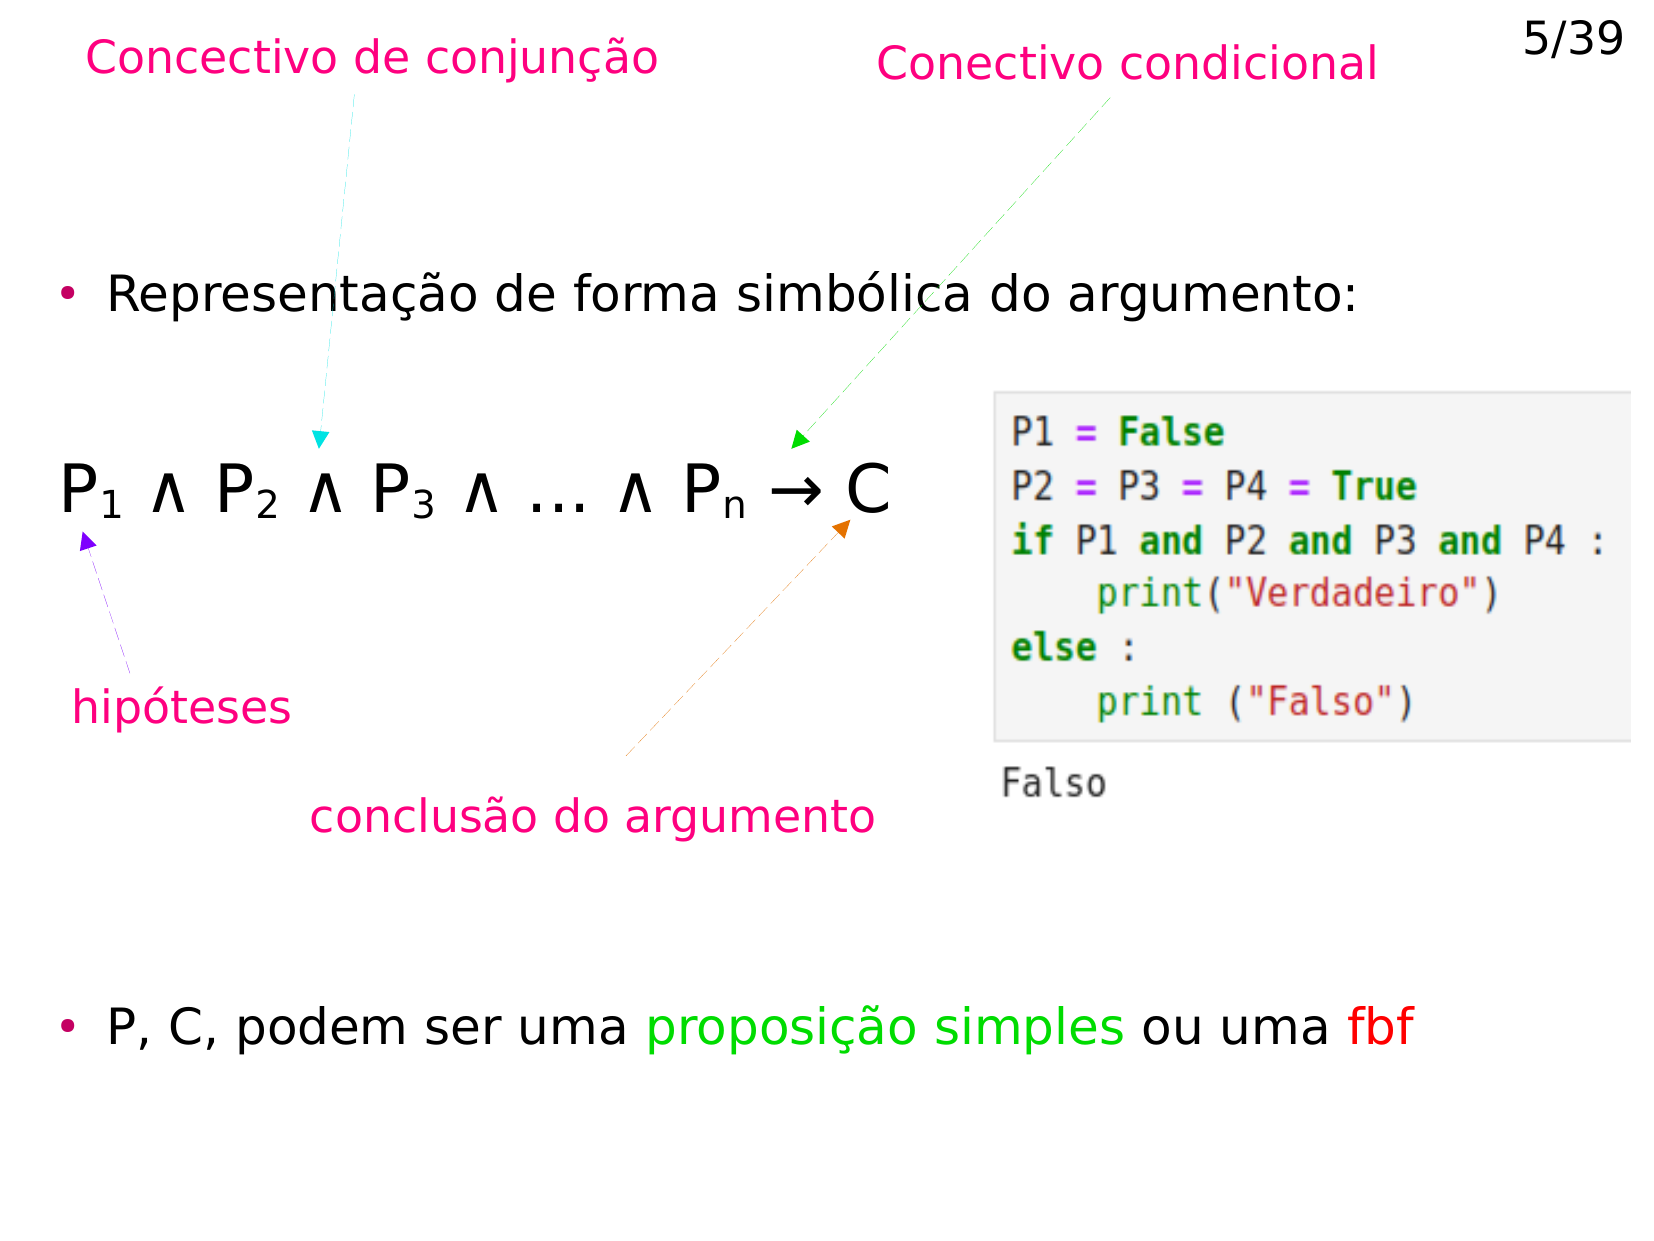

5
Concectivo de conjunção
Conectivo condicional
# Representação de forma simbólica do argumento:
P1 ∧ P2 ∧ P3 ∧ ... ∧ Pn → C
P, C, podem ser uma proposição simples ou uma fbf
hipóteses
conclusão do argumento